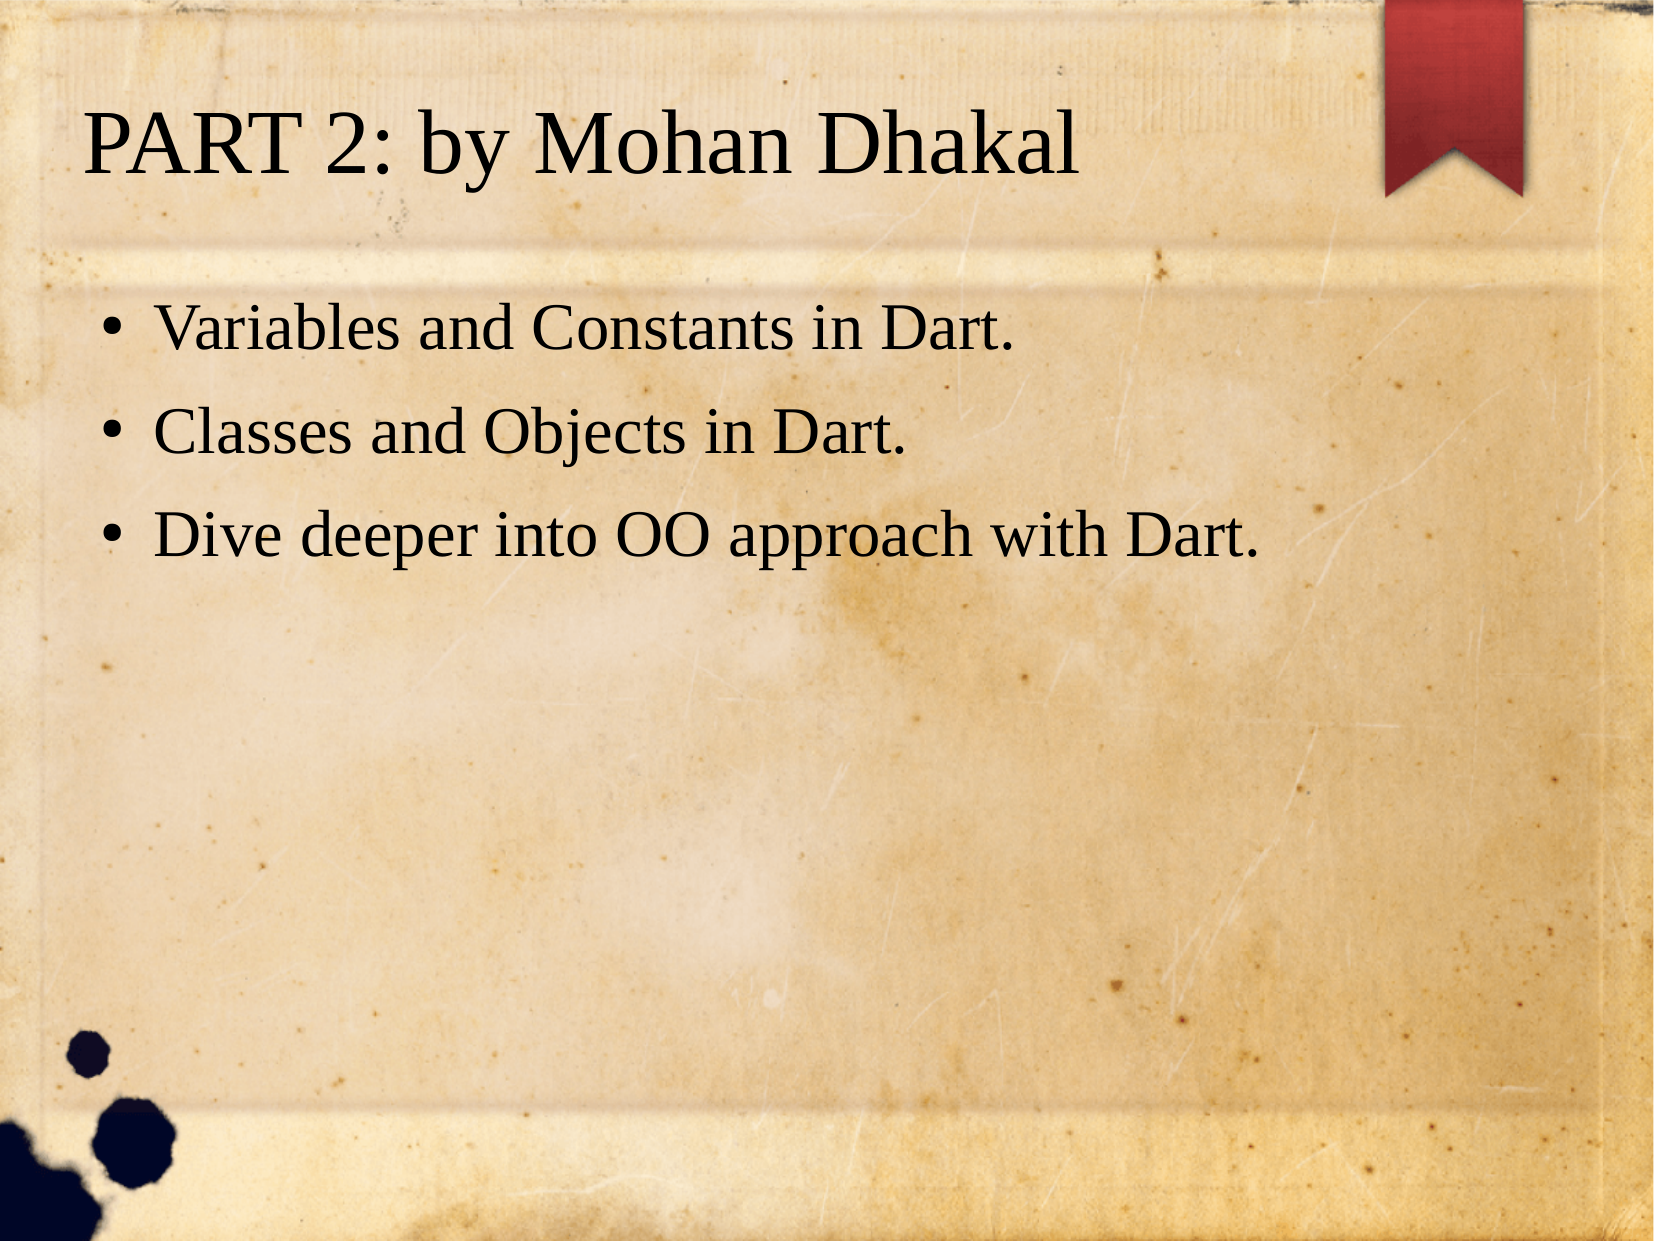

# PART 2: by Mohan Dhakal
Variables and Constants in Dart.
Classes and Objects in Dart.
Dive deeper into OO approach with Dart.